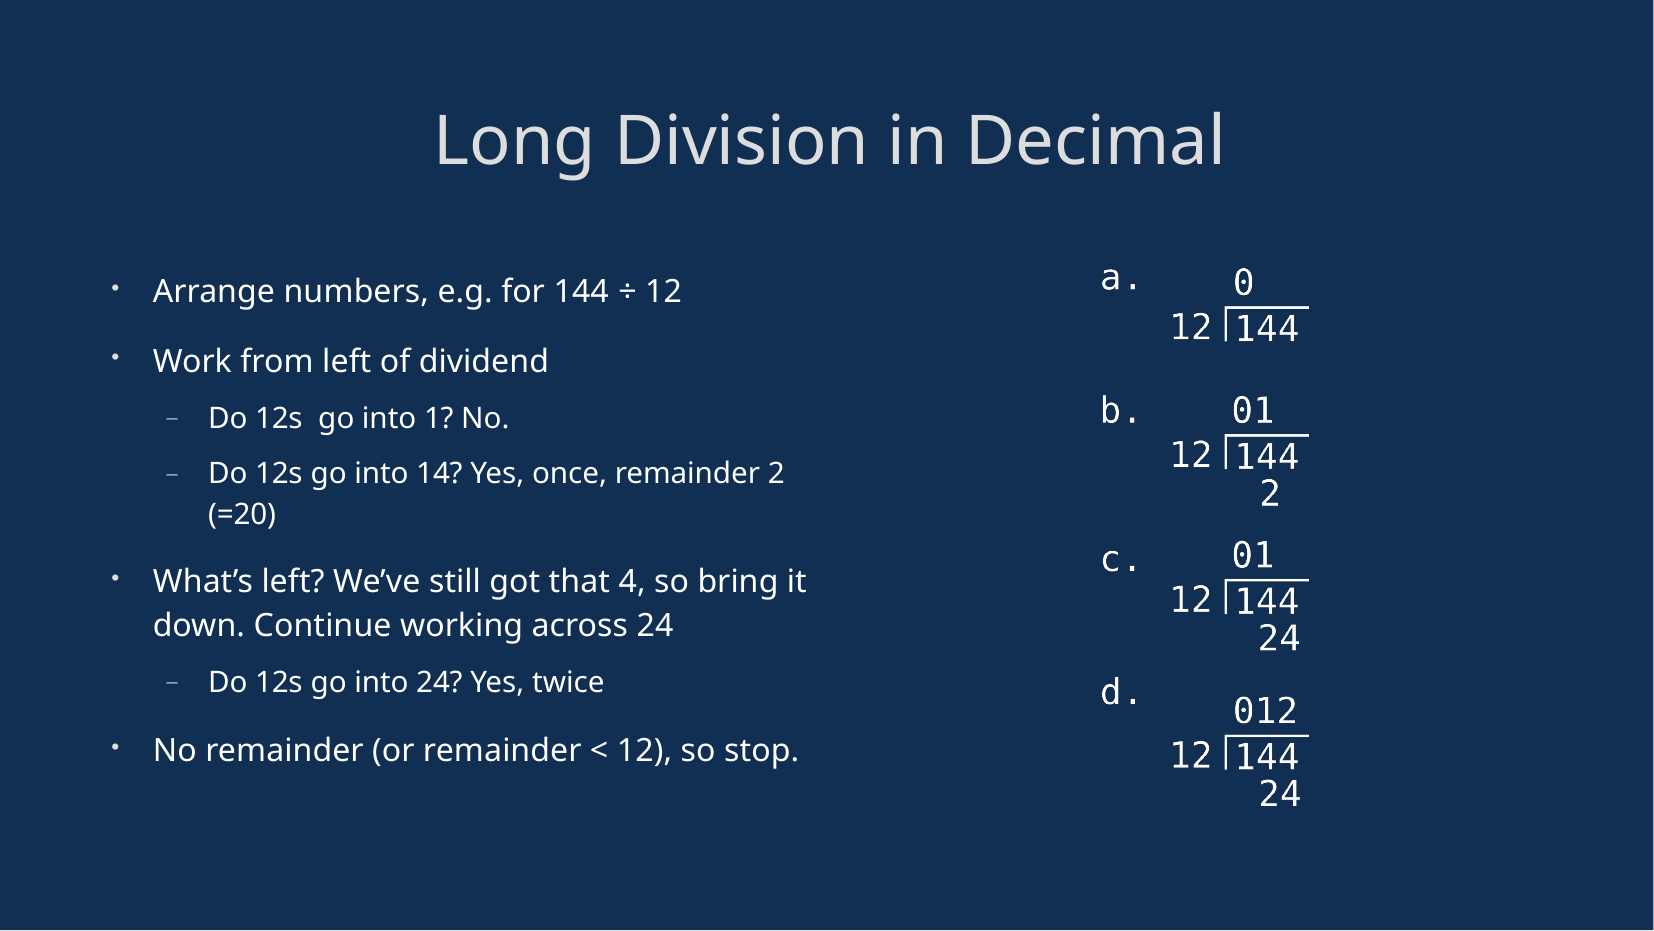

# Long Division in Decimal
Arrange numbers, e.g. for 144 ÷ 12
Work from left of dividend
Do 12s go into 1? No.
Do 12s go into 14? Yes, once, remainder 2 (=20)
What’s left? We’ve still got that 4, so bring it down. Continue working across 24
Do 12s go into 24? Yes, twice
No remainder (or remainder < 12), so stop.